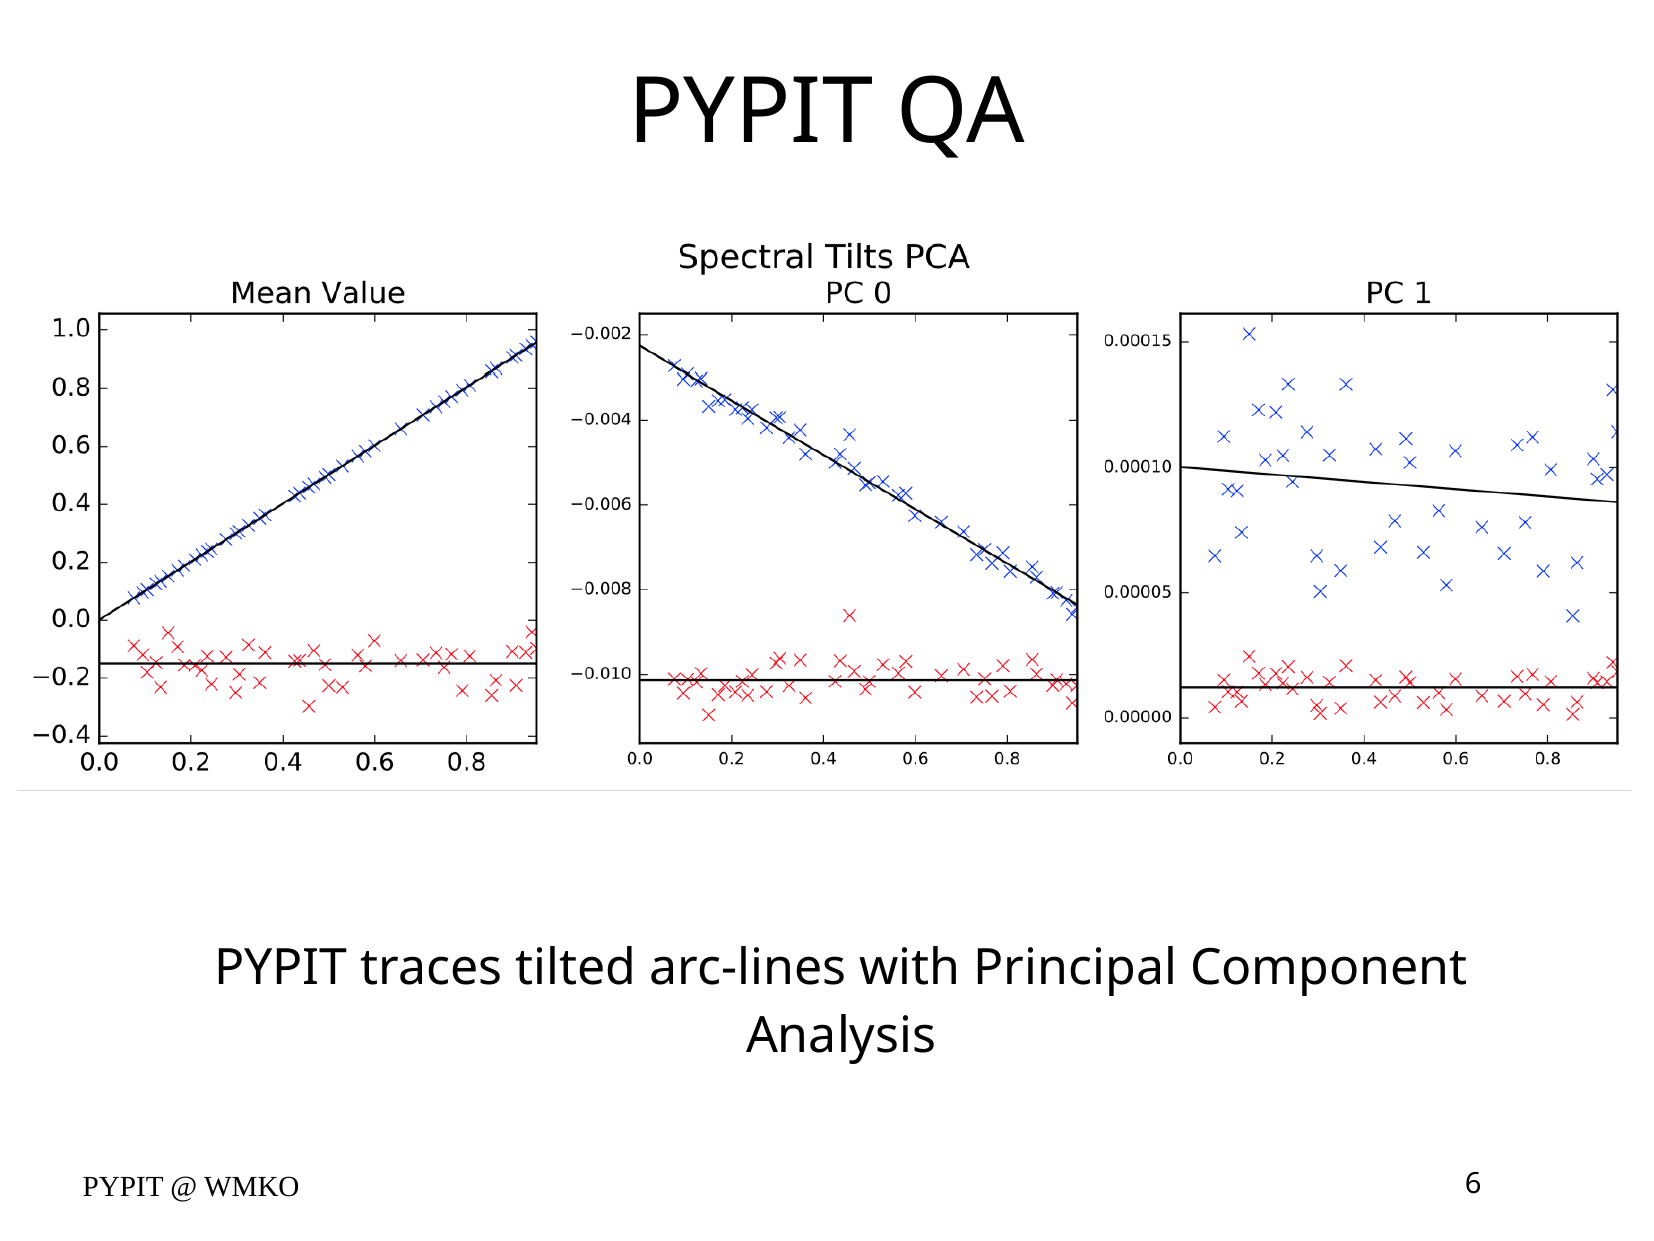

# PYPIT QA
PYPIT traces tilted arc-lines with Principal Component Analysis